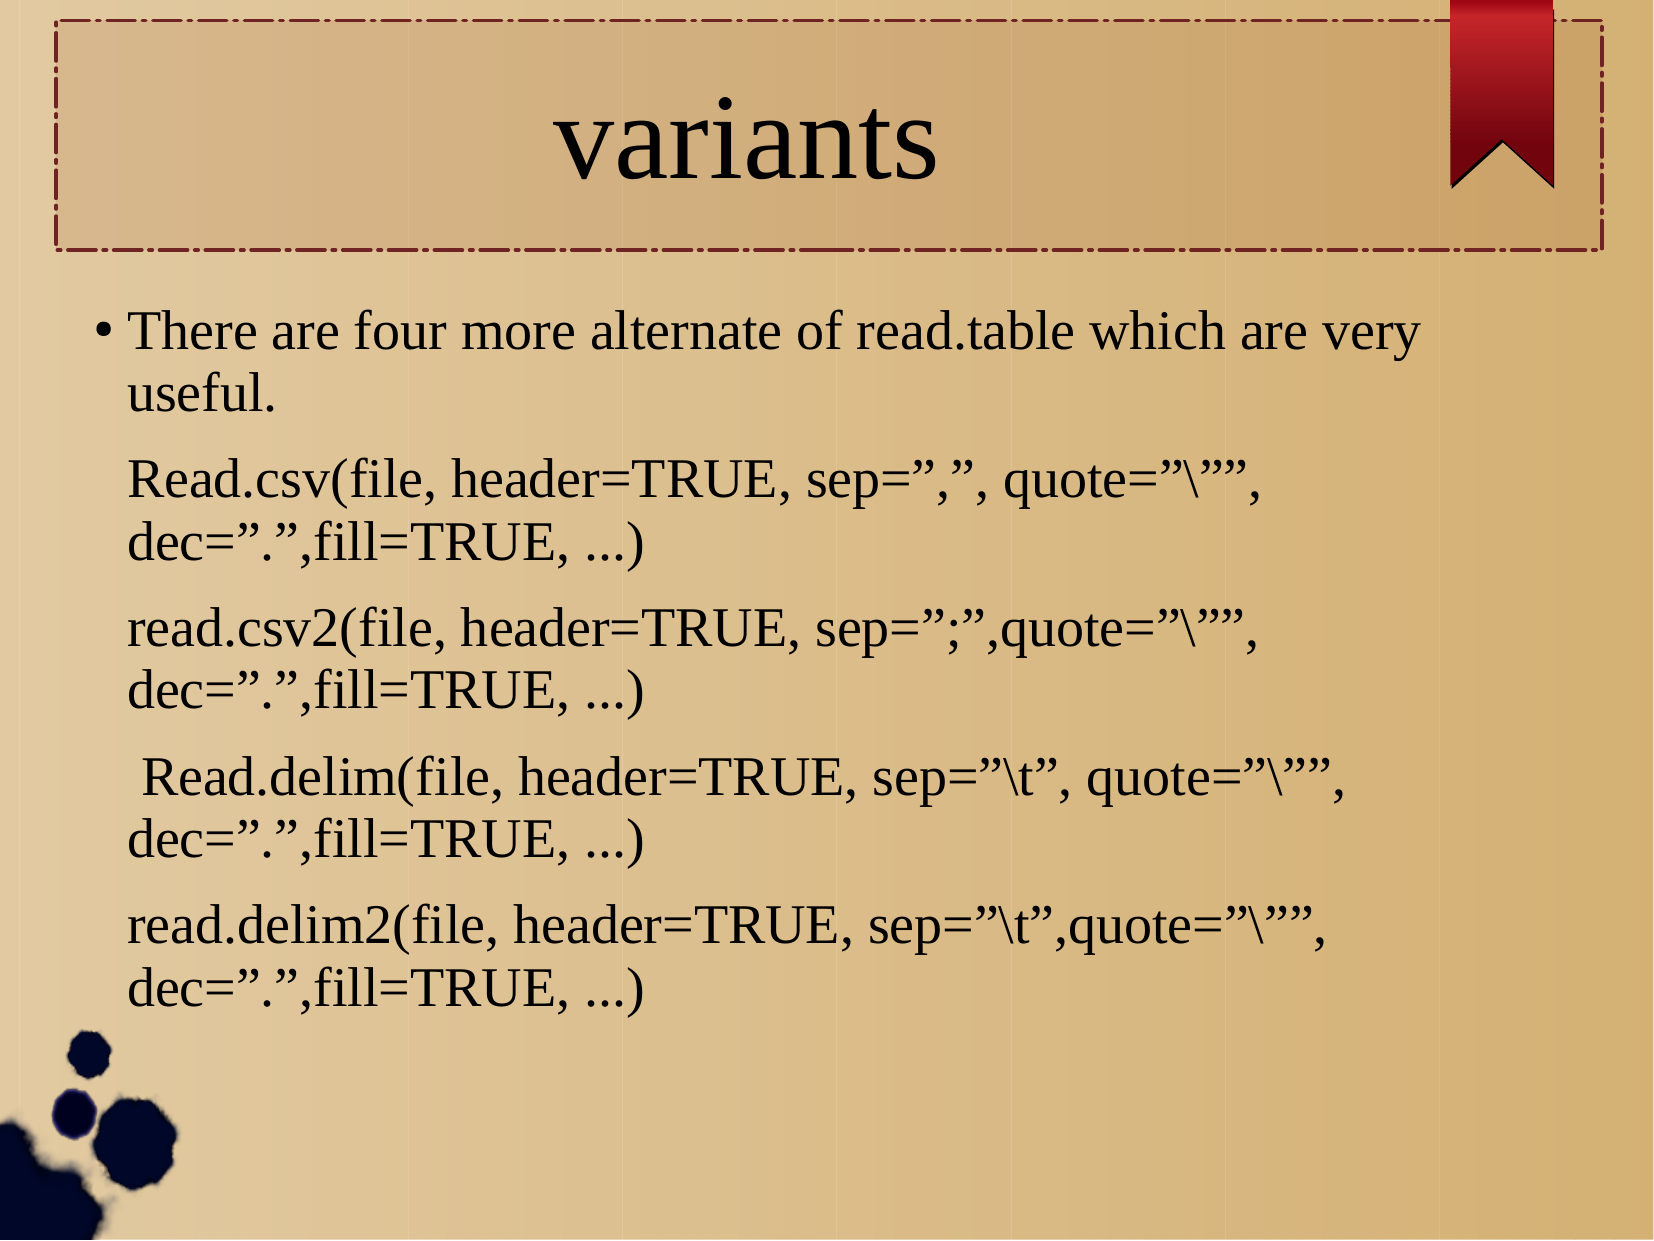

# variants
There are four more alternate of read.table which are very useful.
Read.csv(file, header=TRUE, sep=”,”, quote=”\””, dec=”.”,fill=TRUE, ...)
read.csv2(file, header=TRUE, sep=”;”,quote=”\””, dec=”.”,fill=TRUE, ...)
 Read.delim(file, header=TRUE, sep=”\t”, quote=”\””, dec=”.”,fill=TRUE, ...)
read.delim2(file, header=TRUE, sep=”\t”,quote=”\””, dec=”.”,fill=TRUE, ...)